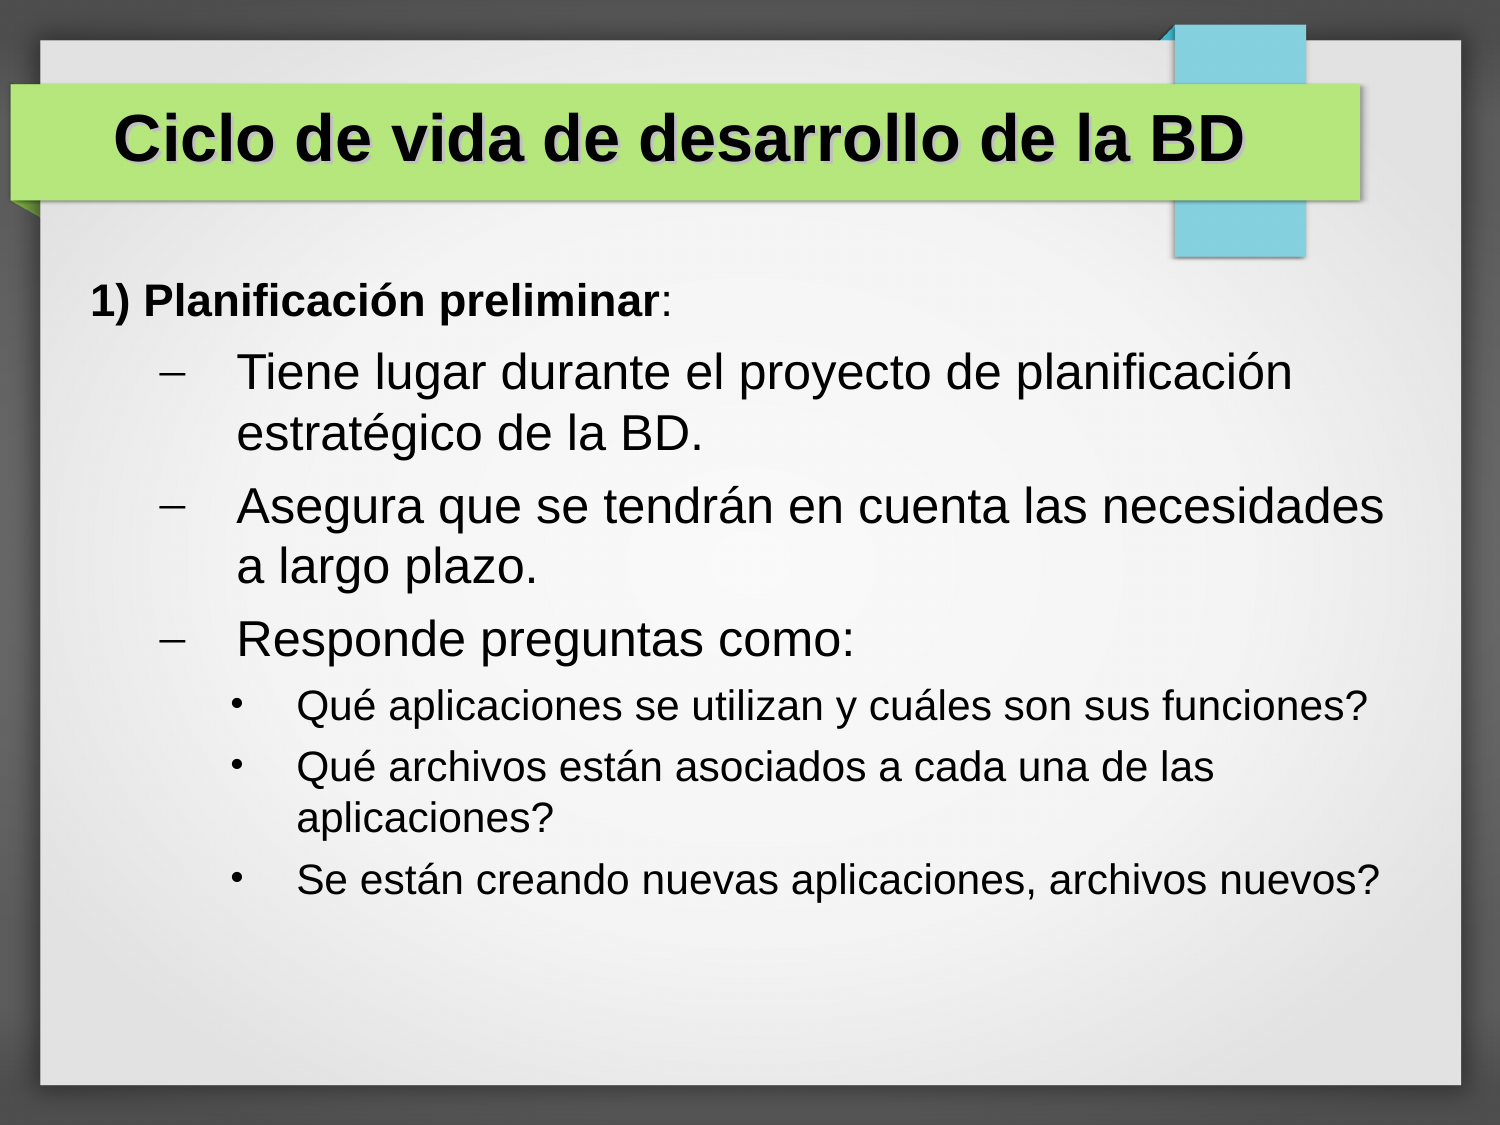

# Ciclo de vida de desarrollo de la BD
1) Planificación preliminar:
Tiene lugar durante el proyecto de planificación estratégico de la BD.
Asegura que se tendrán en cuenta las necesidades a largo plazo.
Responde preguntas como:
Qué aplicaciones se utilizan y cuáles son sus funciones?
Qué archivos están asociados a cada una de las aplicaciones?
Se están creando nuevas aplicaciones, archivos nuevos?